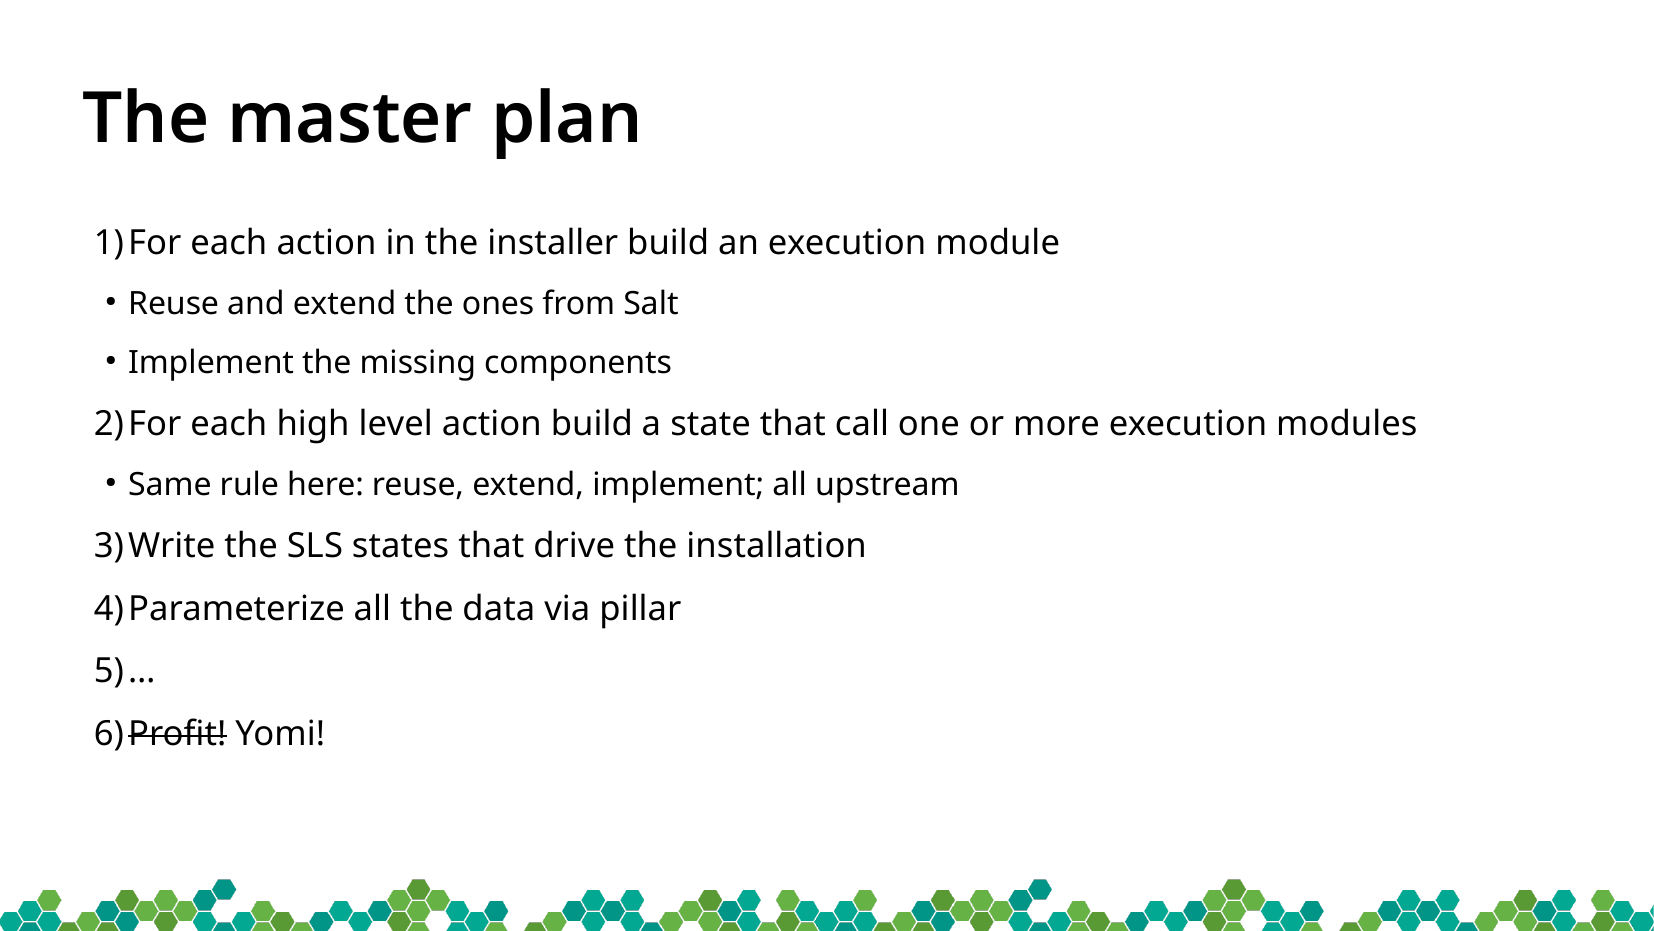

# The master plan
For each action in the installer build an execution module
Reuse and extend the ones from Salt
Implement the missing components
For each high level action build a state that call one or more execution modules
Same rule here: reuse, extend, implement; all upstream
Write the SLS states that drive the installation
Parameterize all the data via pillar
…
Profit! Yomi!